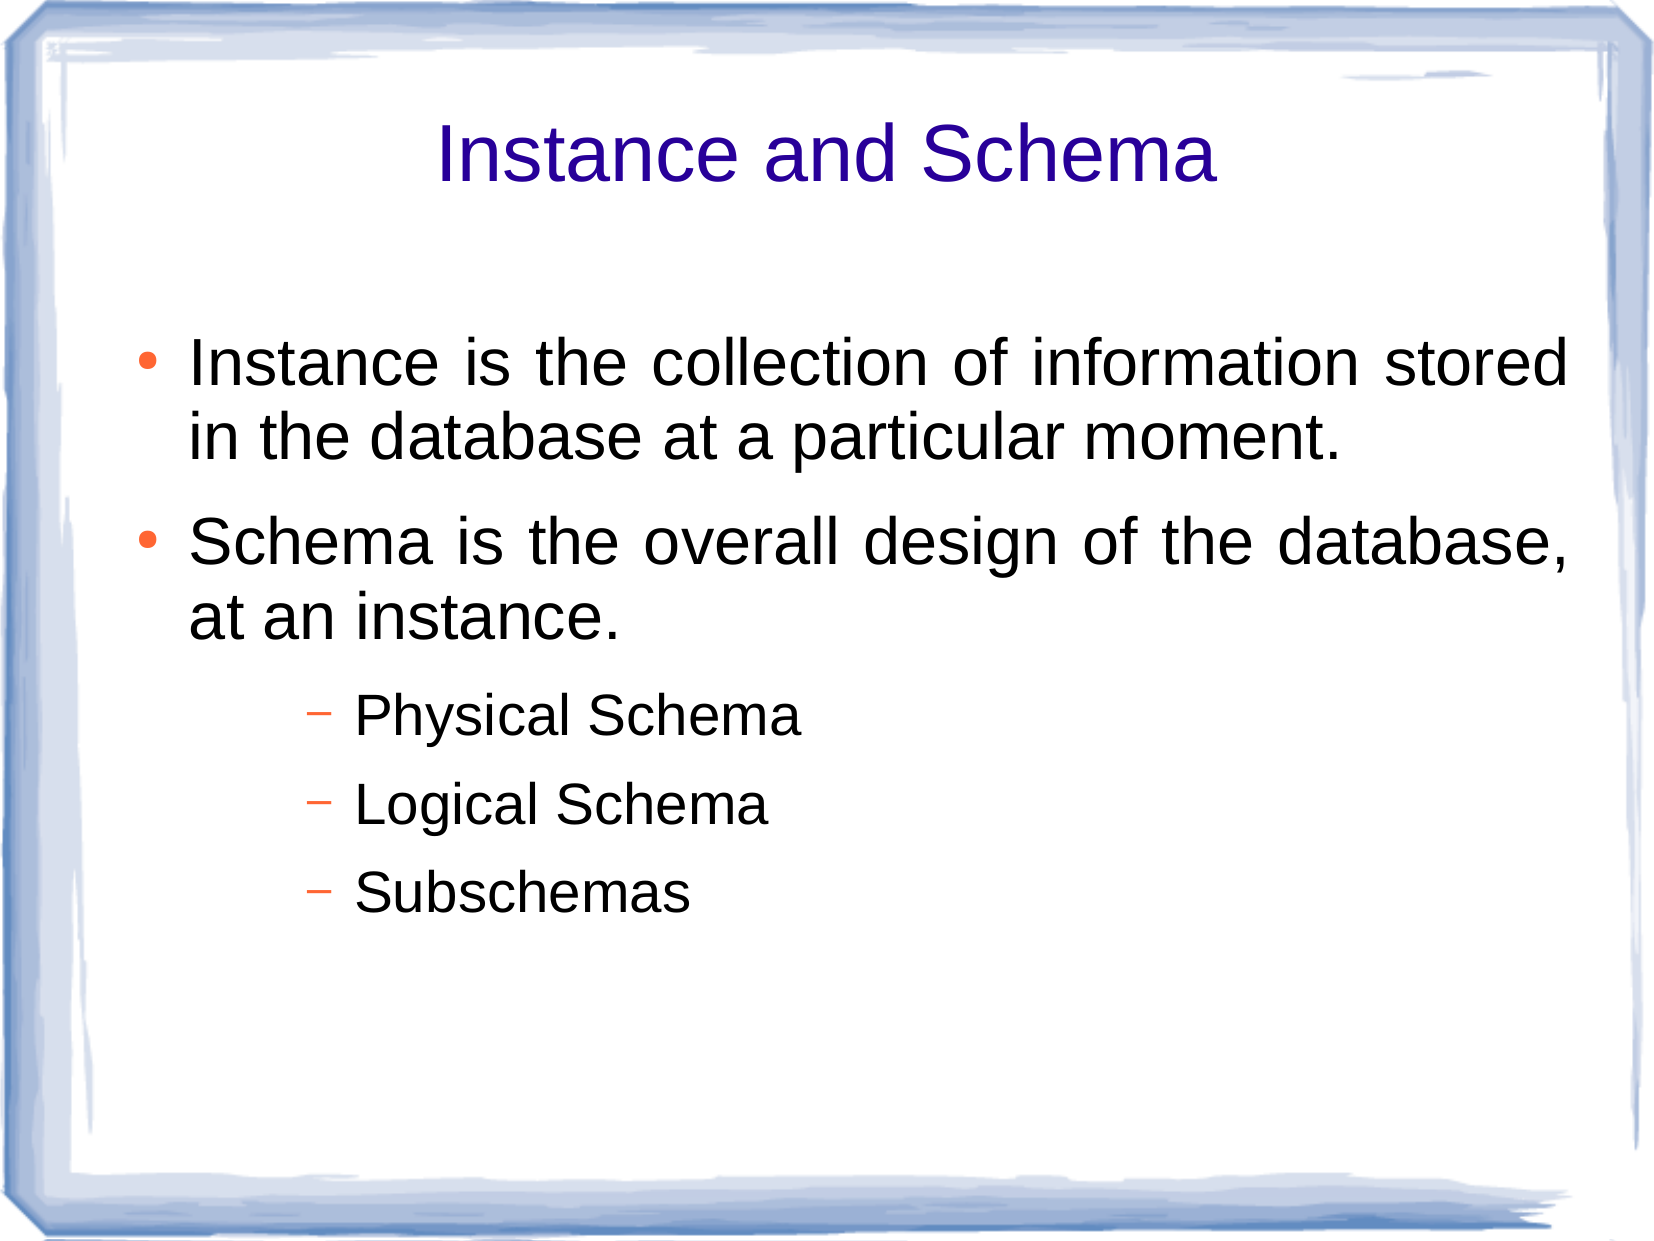

# Instance and Schema
Instance is the collection of information stored in the database at a particular moment.
Schema is the overall design of the database, at an instance.
Physical Schema
Logical Schema
Subschemas